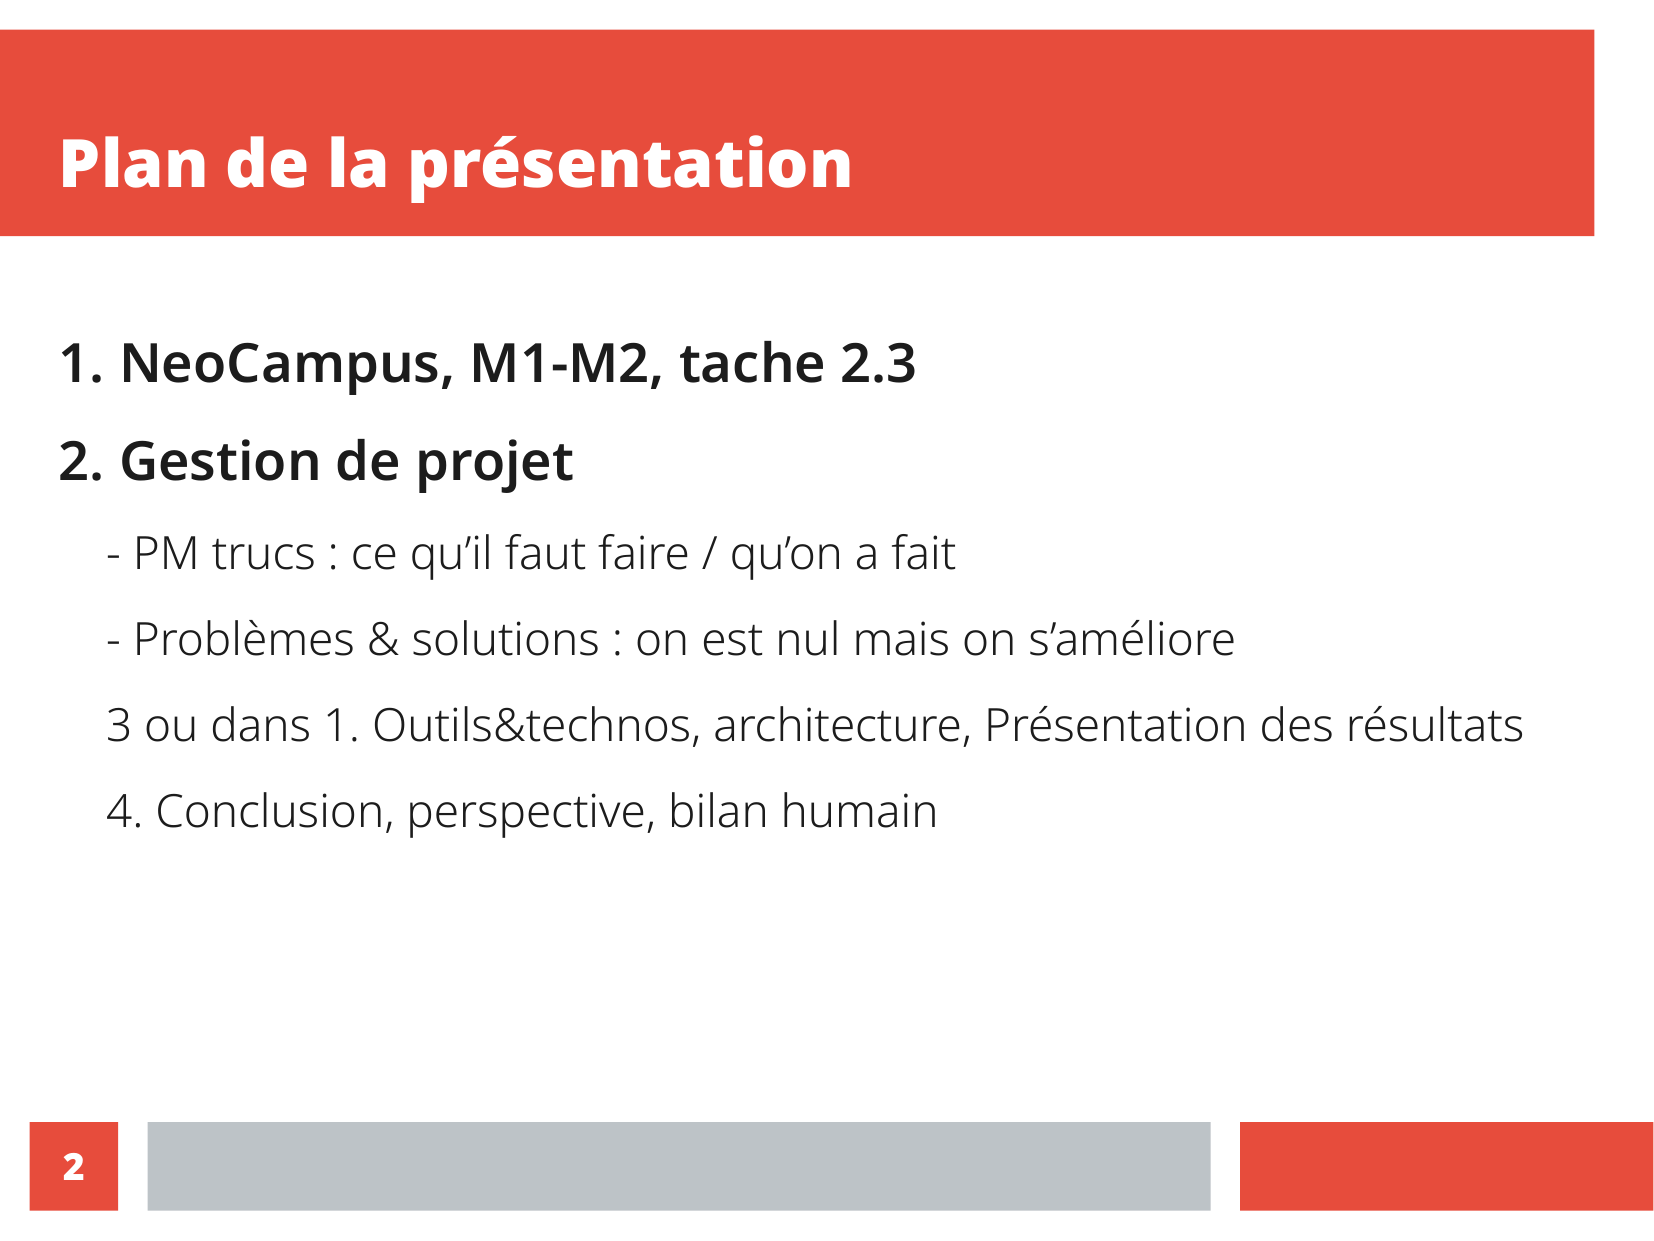

# Plan de la présentation
1. NeoCampus, M1-M2, tache 2.3
2. Gestion de projet
- PM trucs : ce qu’il faut faire / qu’on a fait
- Problèmes & solutions : on est nul mais on s’améliore
3 ou dans 1. Outils&technos, architecture, Présentation des résultats
4. Conclusion, perspective, bilan humain
2